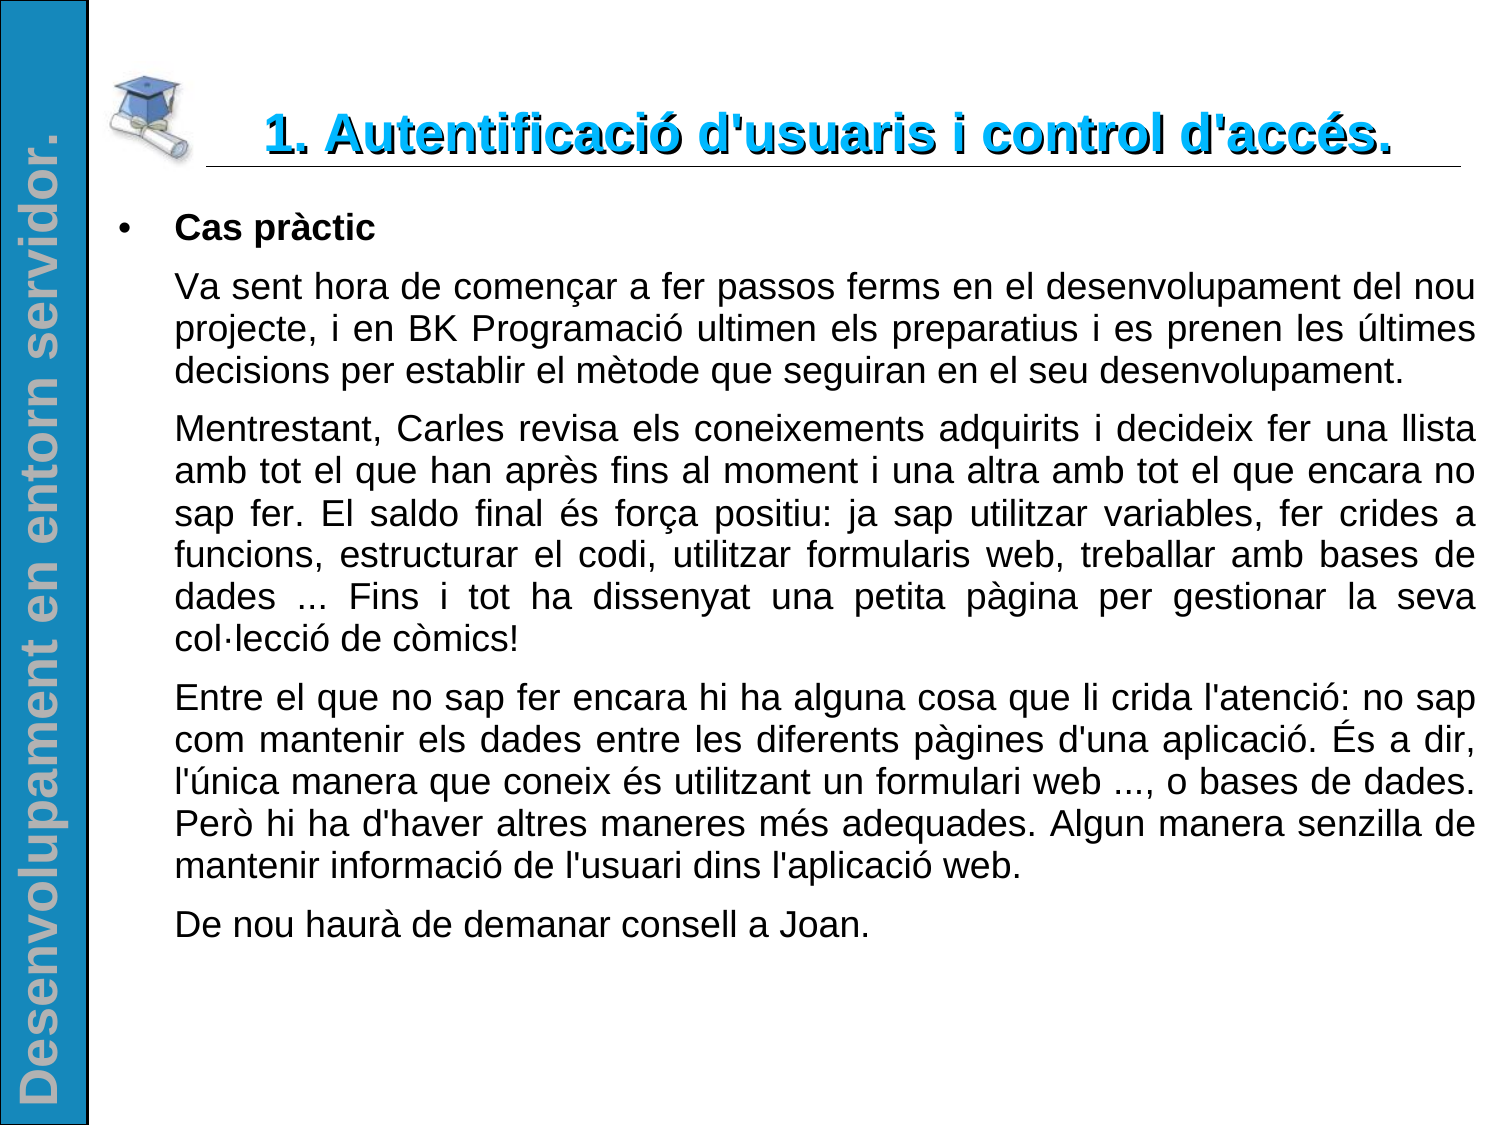

# 1. Autentificació d'usuaris i control d'accés.
Cas pràctic
Va sent hora de començar a fer passos ferms en el desenvolupament del nou projecte, i en BK Programació ultimen els preparatius i es prenen les últimes decisions per establir el mètode que seguiran en el seu desenvolupament.
Mentrestant, Carles revisa els coneixements adquirits i decideix fer una llista amb tot el que han après fins al moment i una altra amb tot el que encara no sap fer. El saldo final és força positiu: ja sap utilitzar variables, fer crides a funcions, estructurar el codi, utilitzar formularis web, treballar amb bases de dades ... Fins i tot ha dissenyat una petita pàgina per gestionar la seva col·lecció de còmics!
Entre el que no sap fer encara hi ha alguna cosa que li crida l'atenció: no sap com mantenir els dades entre les diferents pàgines d'una aplicació. És a dir, l'única manera que coneix és utilitzant un formulari web ..., o bases de dades. Però hi ha d'haver altres maneres més adequades. Algun manera senzilla de mantenir informació de l'usuari dins l'aplicació web.
De nou haurà de demanar consell a Joan.